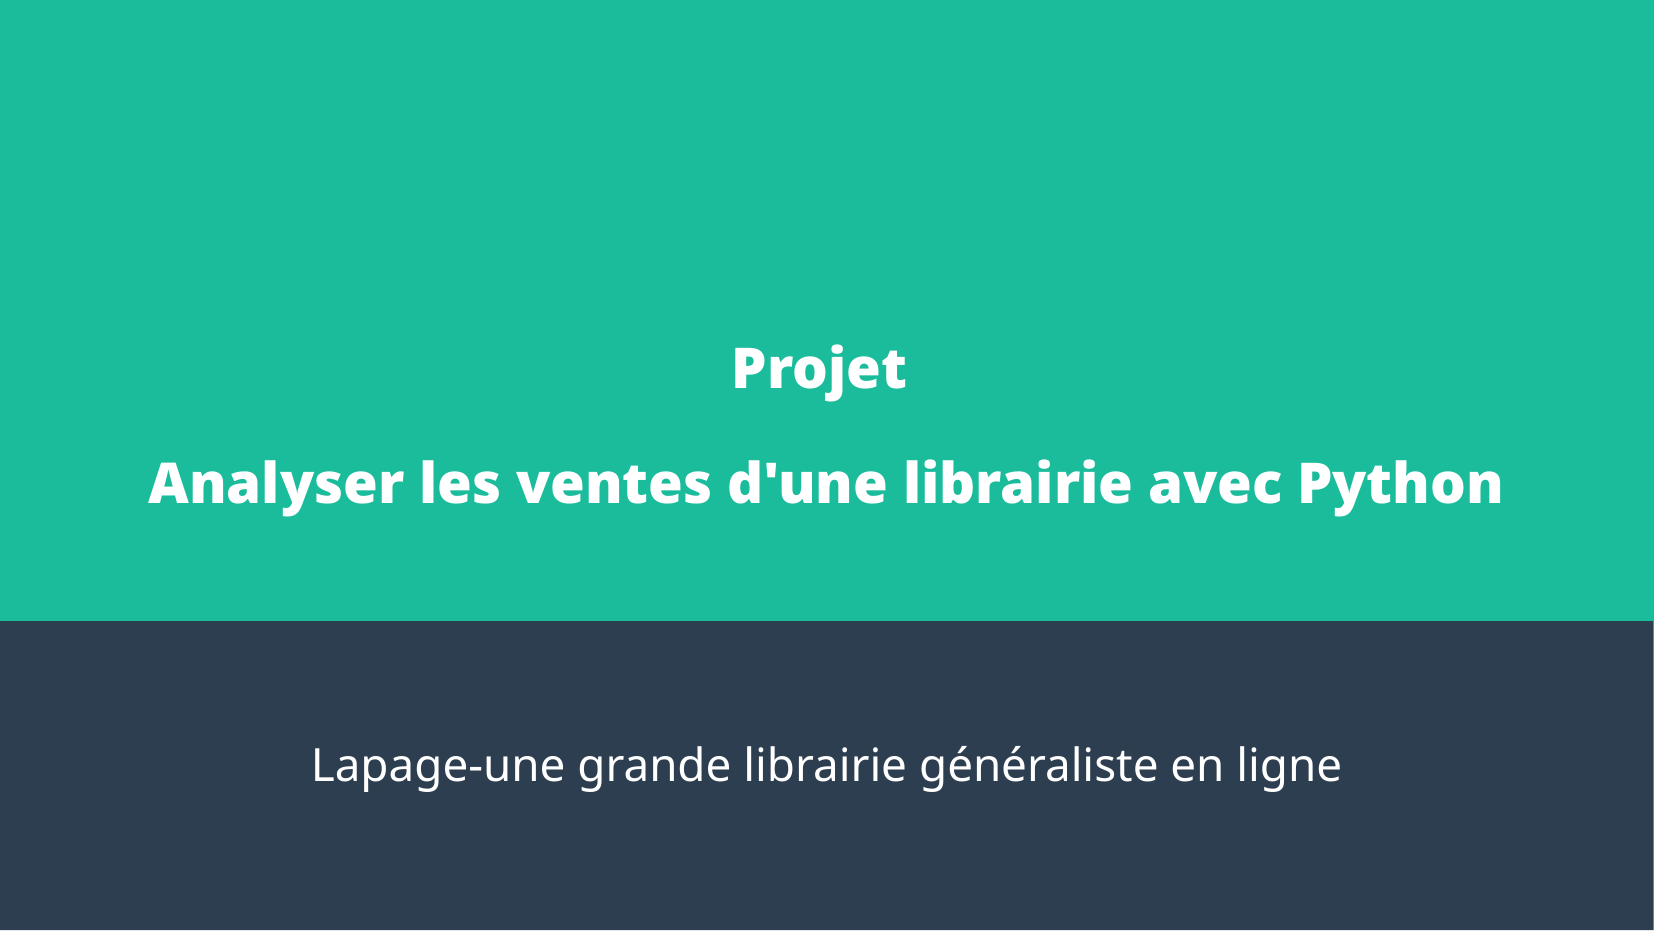

# Projet Analyser les ventes d'une librairie avec Python
Lapage-une grande librairie généraliste en ligne